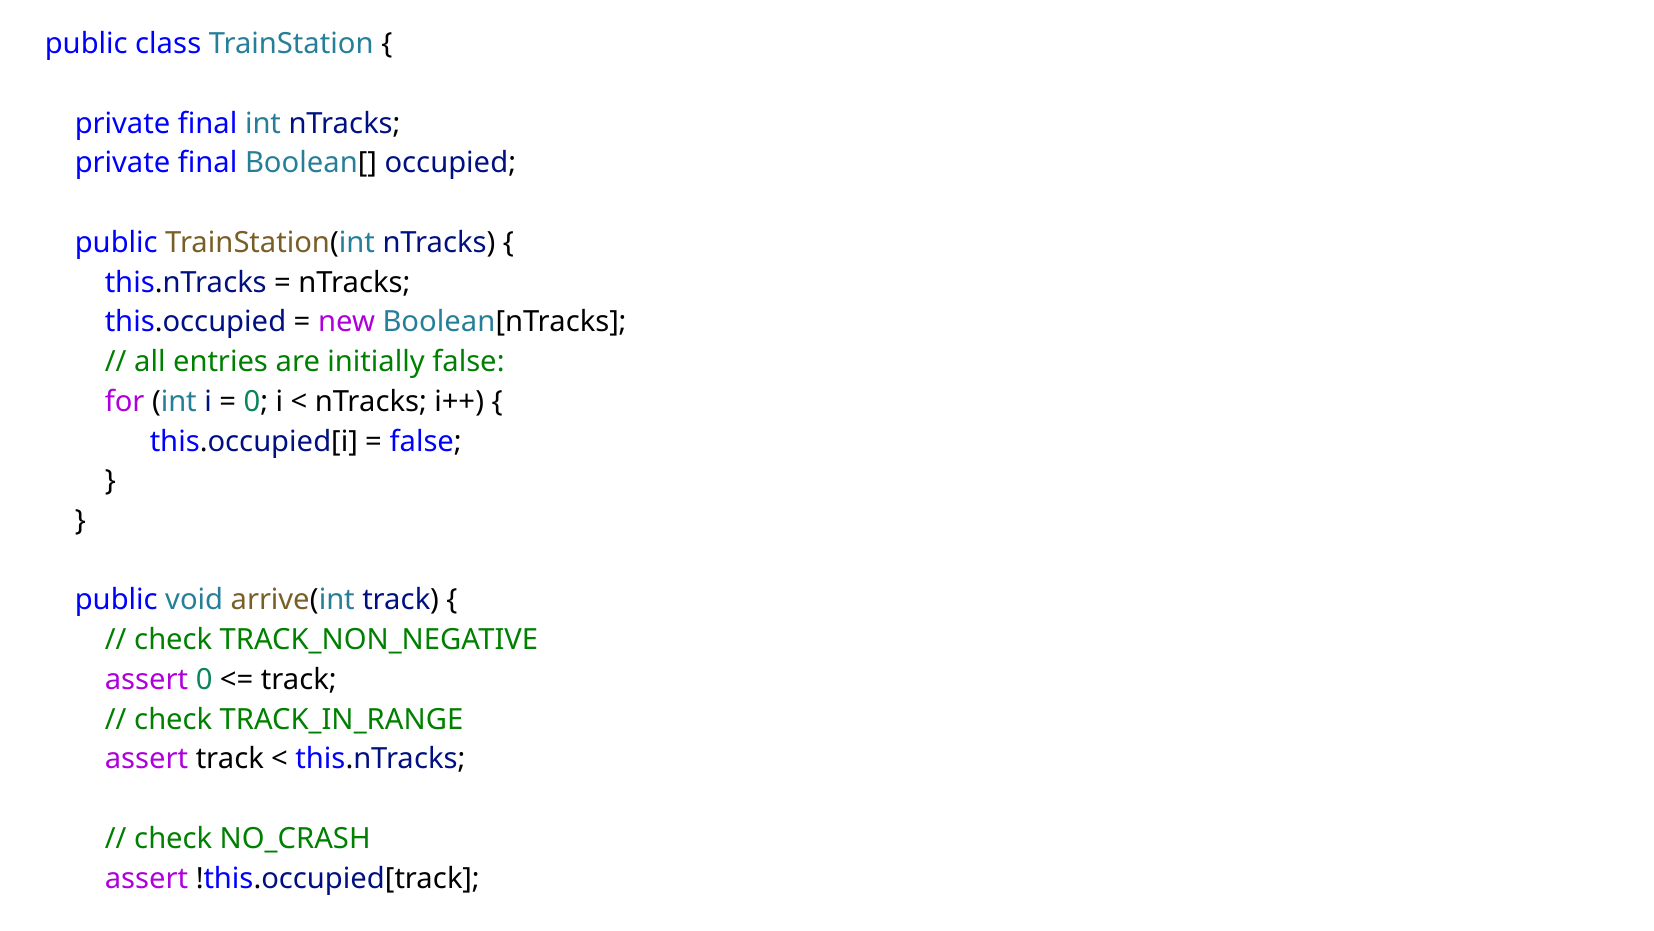

public class TrainStation {
 private final int nTracks;
 private final Boolean[] occupied;
 public TrainStation(int nTracks) {
 this.nTracks = nTracks;
 this.occupied = new Boolean[nTracks];
 // all entries are initially false:
 for (int i = 0; i < nTracks; i++) {
 this.occupied[i] = false;
 }
 }
 public void arrive(int track) {
 // check TRACK_NON_NEGATIVE
 assert 0 <= track;
 // check TRACK_IN_RANGE
 assert track < this.nTracks;
 // check NO_CRASH
 assert !this.occupied[track];
 this.occupied[track] = true;
 }
}